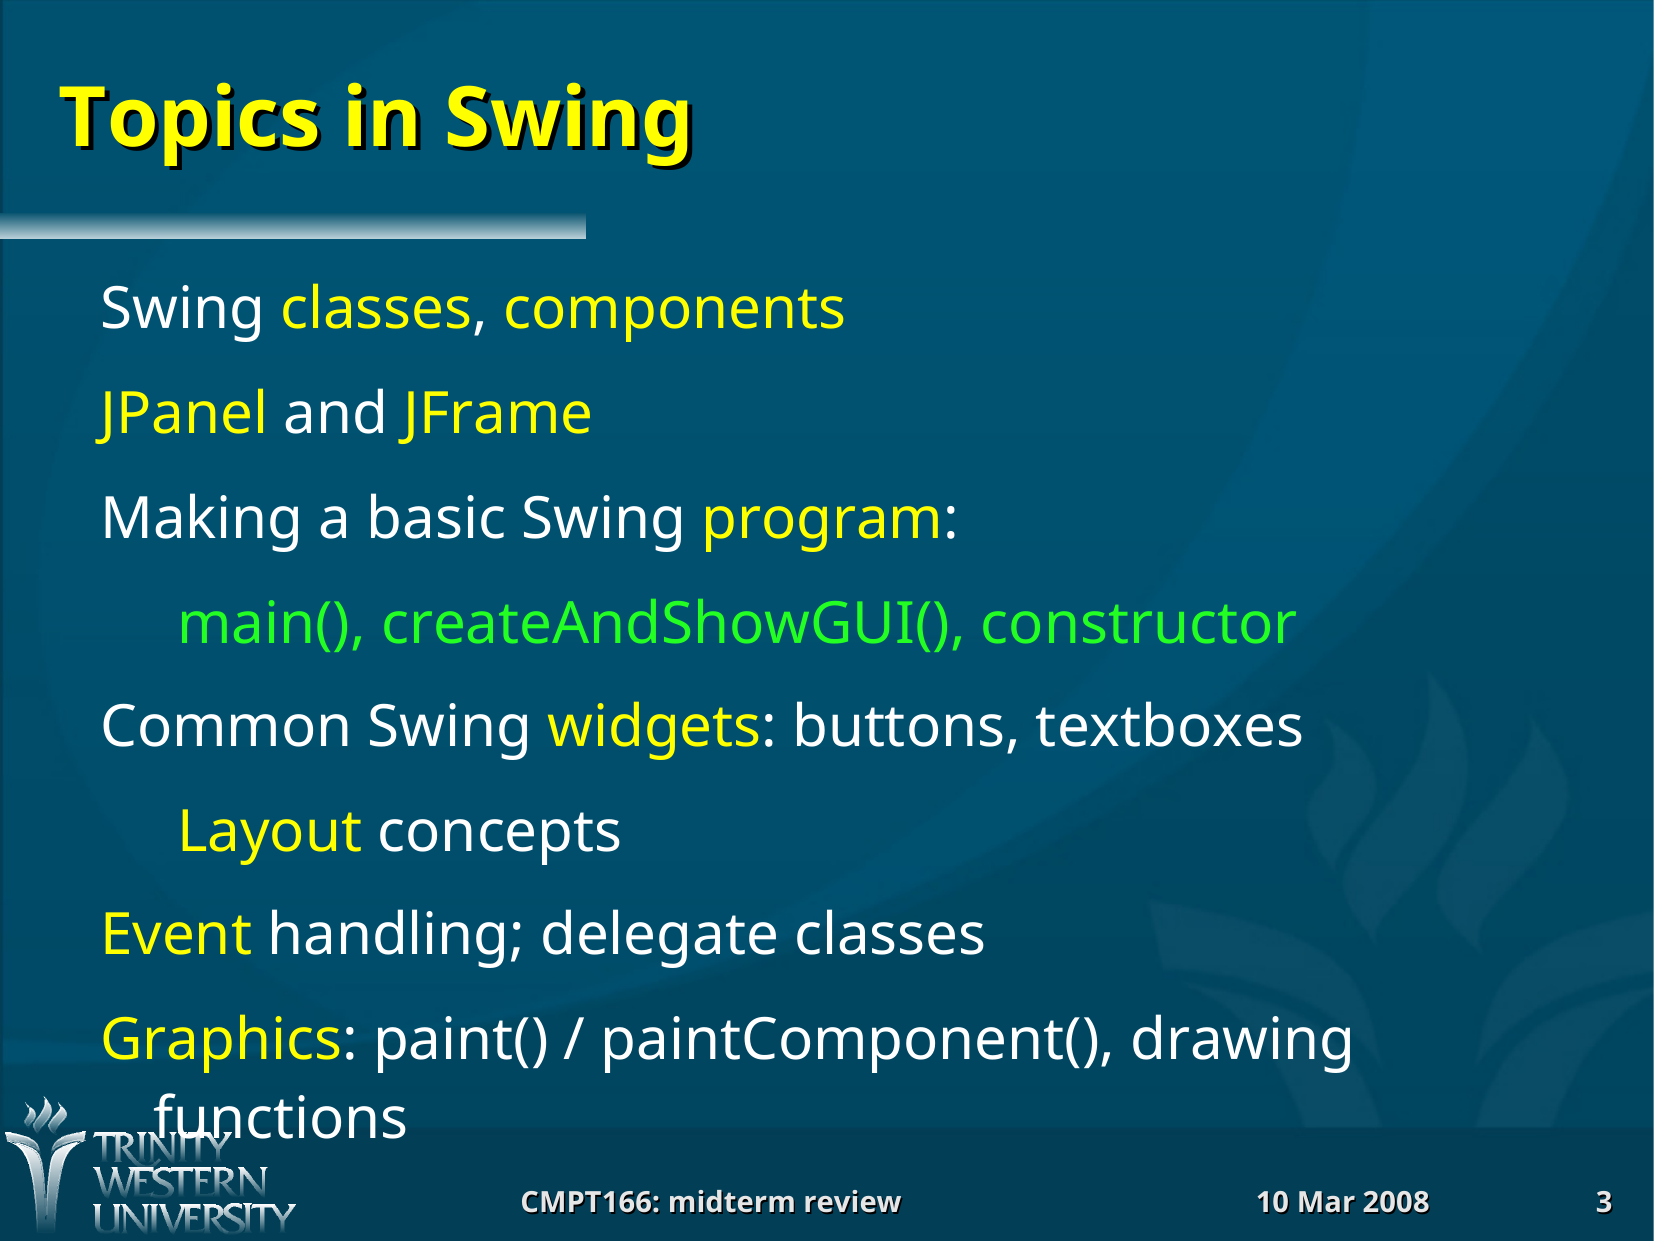

# Topics in Swing
Swing classes, components
JPanel and JFrame
Making a basic Swing program:
main(), createAndShowGUI(), constructor
Common Swing widgets: buttons, textboxes
Layout concepts
Event handling; delegate classes
Graphics: paint() / paintComponent(), drawing functions
CMPT166: midterm review
10 Mar 2008
3